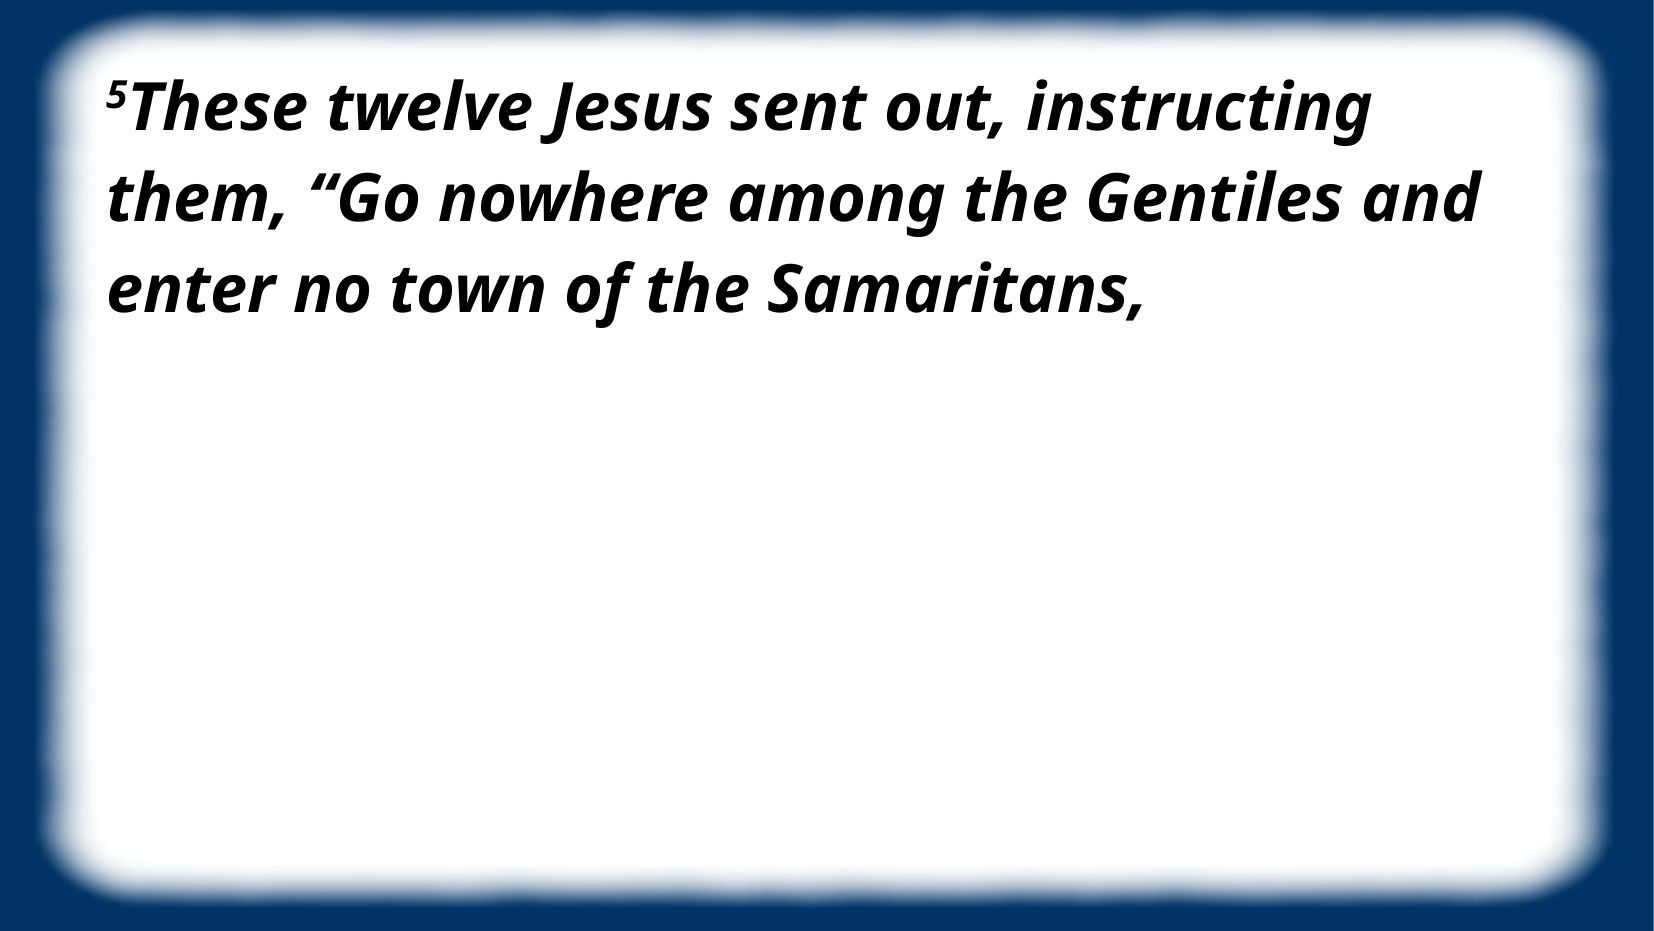

5These twelve Jesus sent out, instructing them, “Go nowhere among the Gentiles and enter no town of the Samaritans,